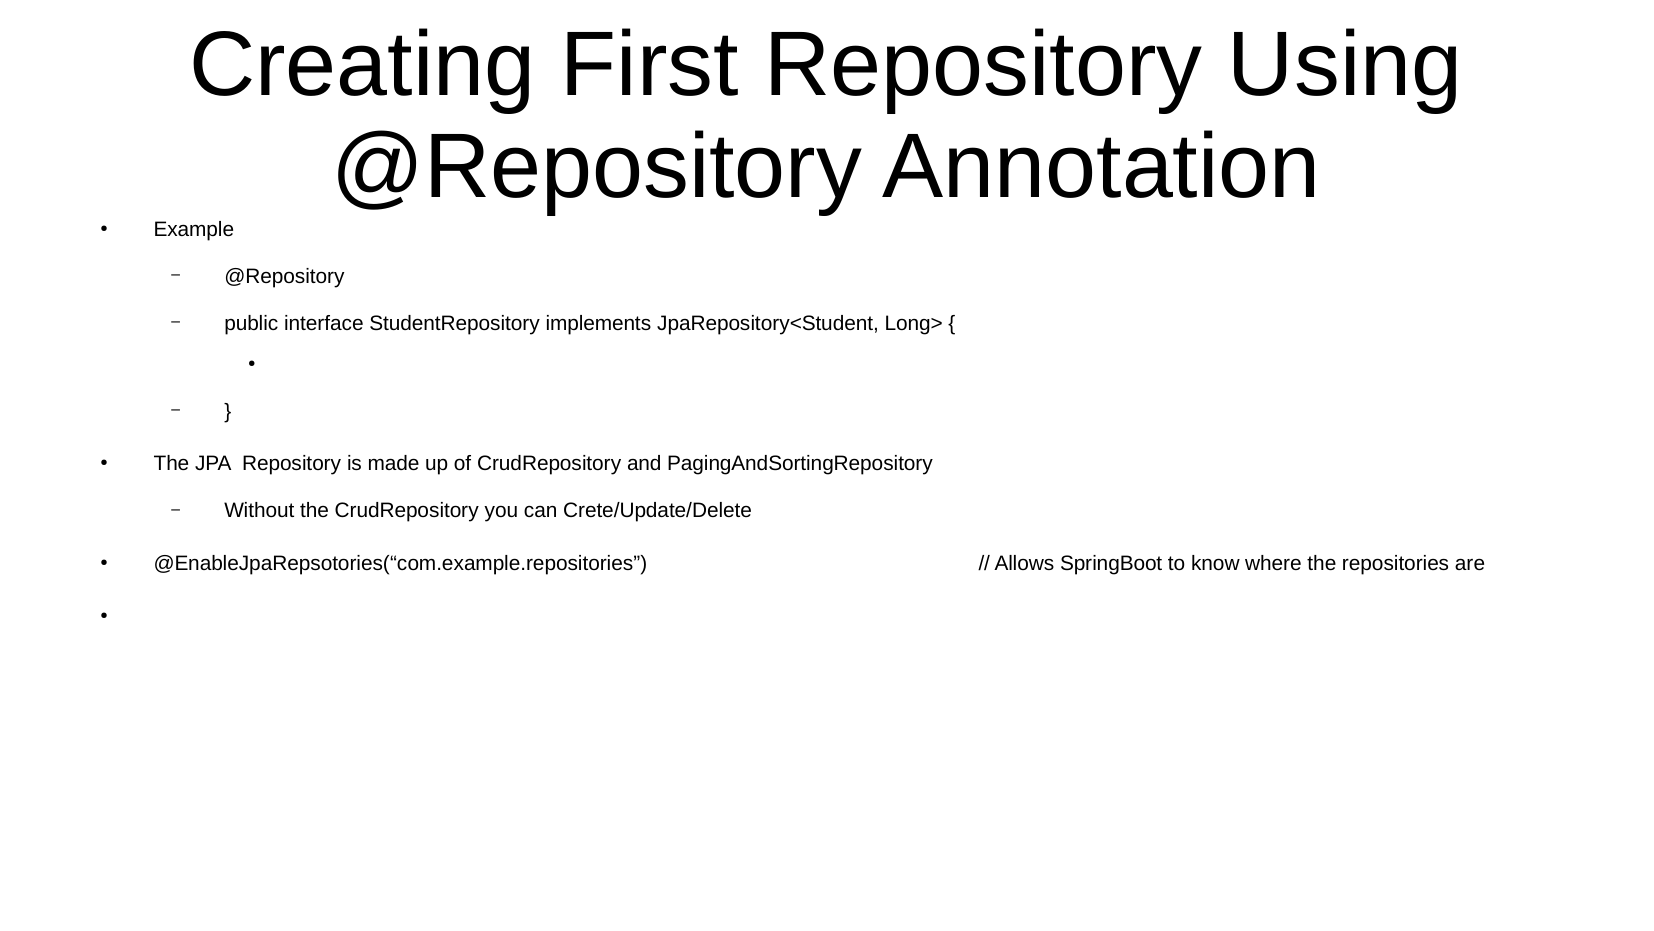

# Creating First Repository Using @Repository Annotation
Example
@Repository
public interface StudentRepository implements JpaRepository<Student, Long> {
}
The JPA Repository is made up of CrudRepository and PagingAndSortingRepository
Without the CrudRepository you can Crete/Update/Delete
@EnableJpaRepsotories(“com.example.repositories”)					// Allows SpringBoot to know where the repositories are